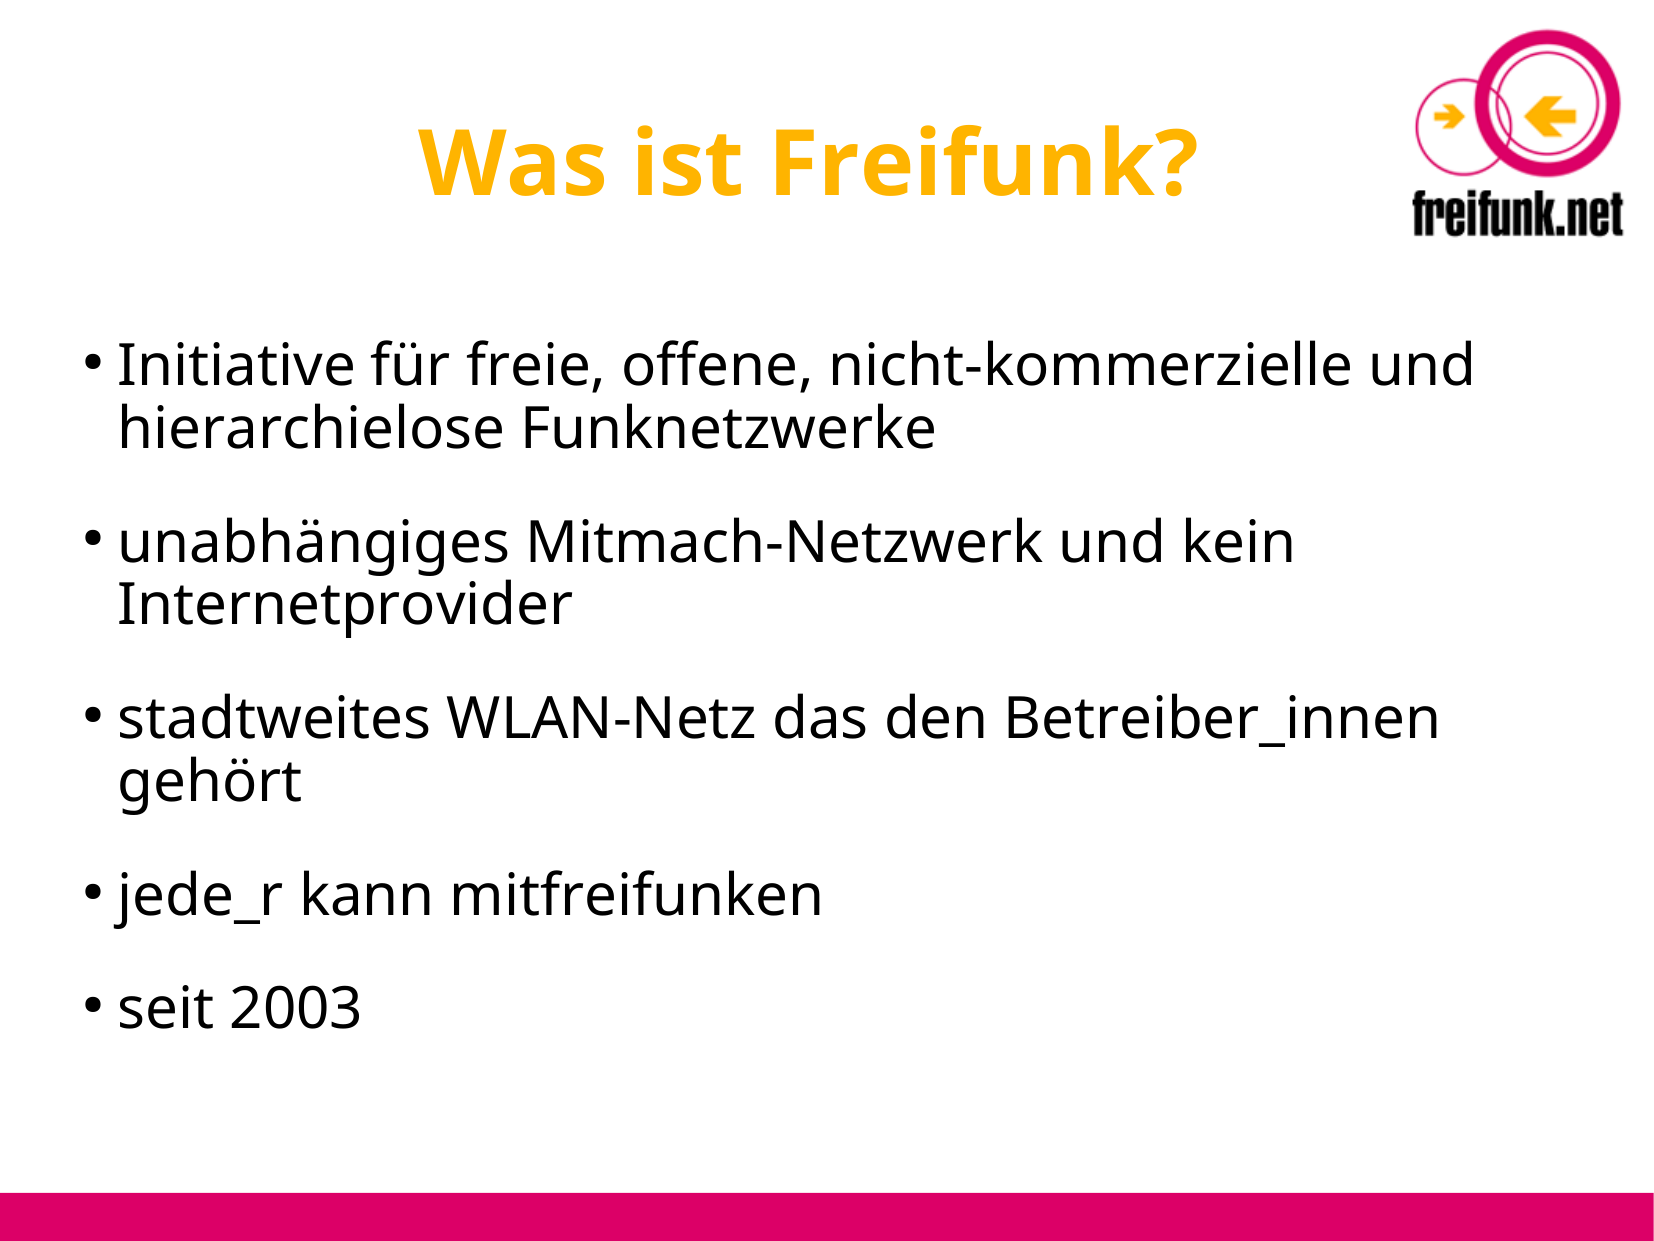

# Was ist Freifunk?
Initiative für freie, offene, nicht-kommerzielle und hierarchielose Funknetzwerke
unabhängiges Mitmach-Netzwerk und kein Internetprovider
stadtweites WLAN-Netz das den Betreiber_innen gehört
jede_r kann mitfreifunken
seit 2003